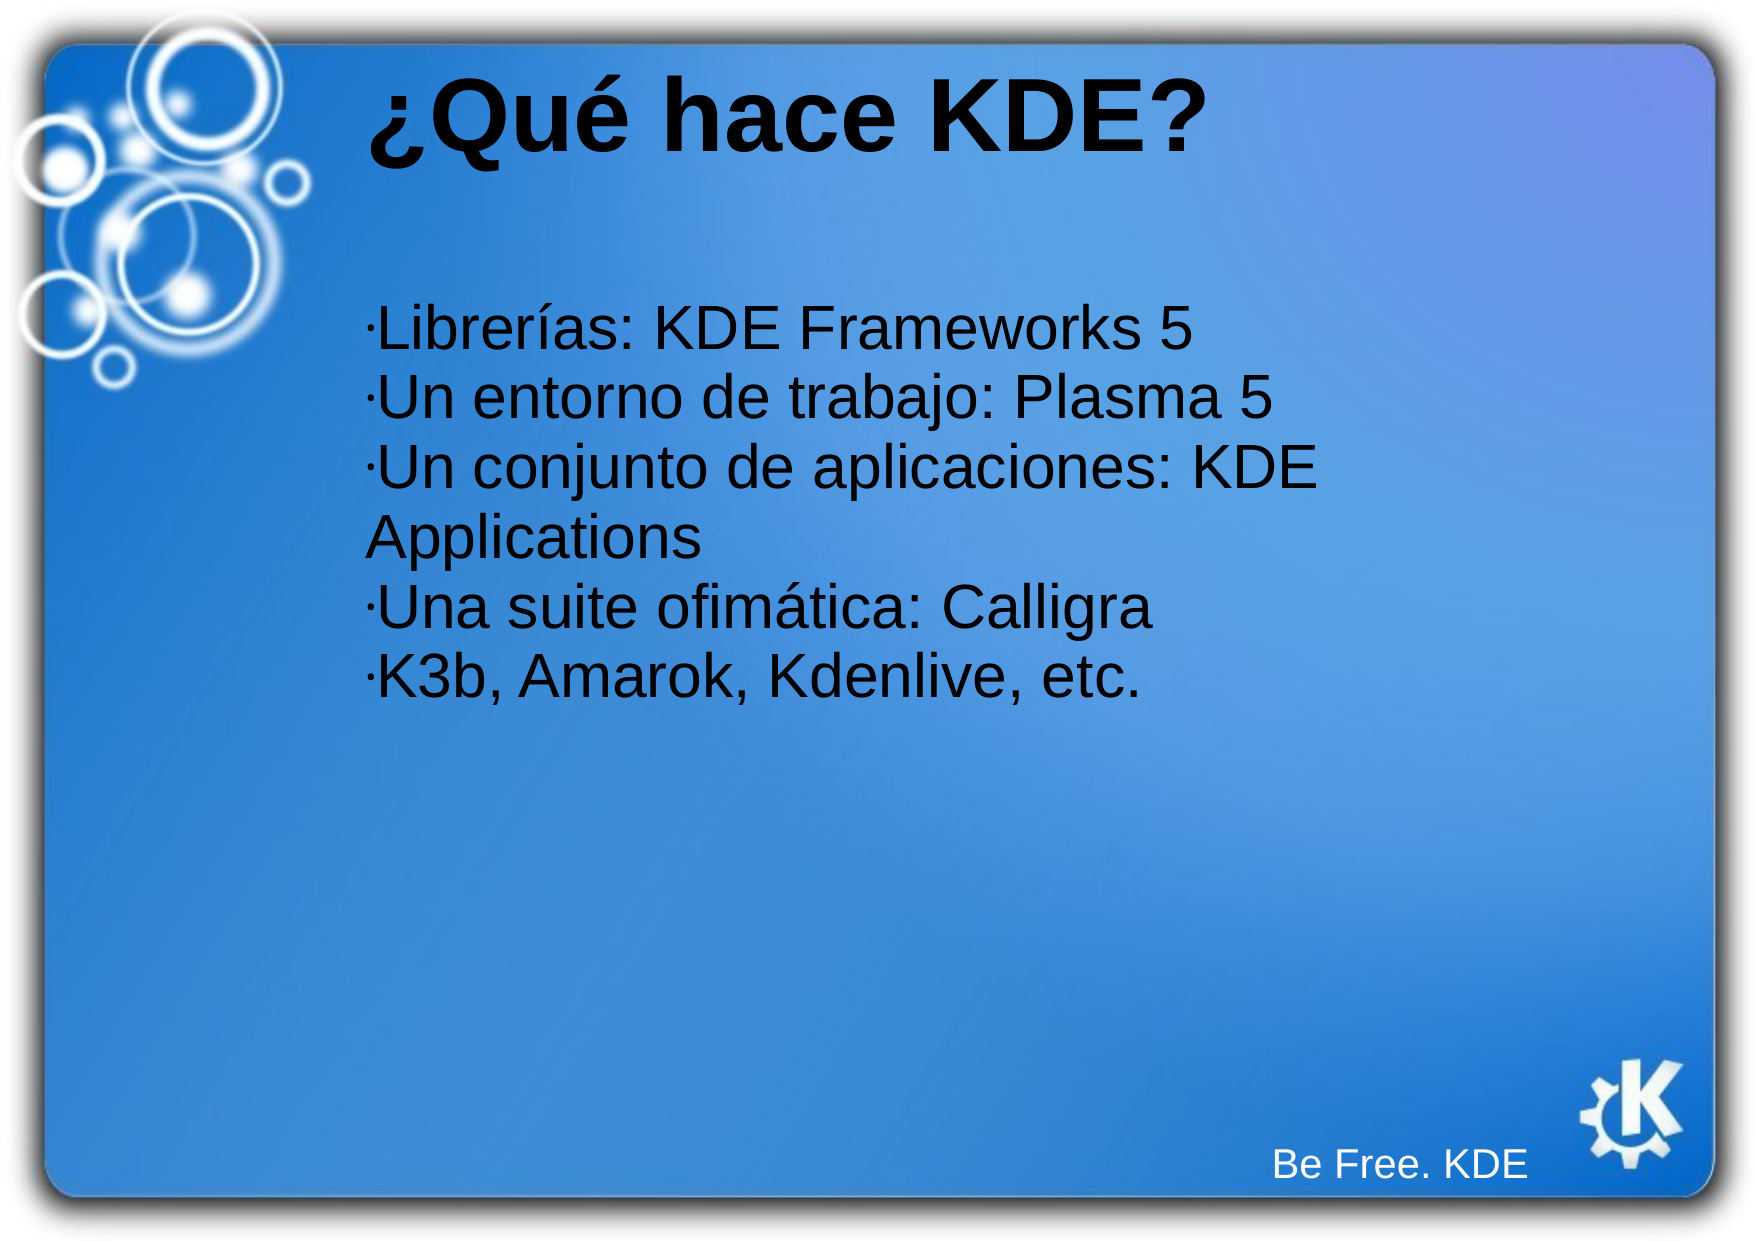

¿Qué hace KDE?
Librerías: KDE Frameworks 5
Un entorno de trabajo: Plasma 5
Un conjunto de aplicaciones: KDE Applications
Una suite ofimática: Calligra
K3b, Amarok, Kdenlive, etc.